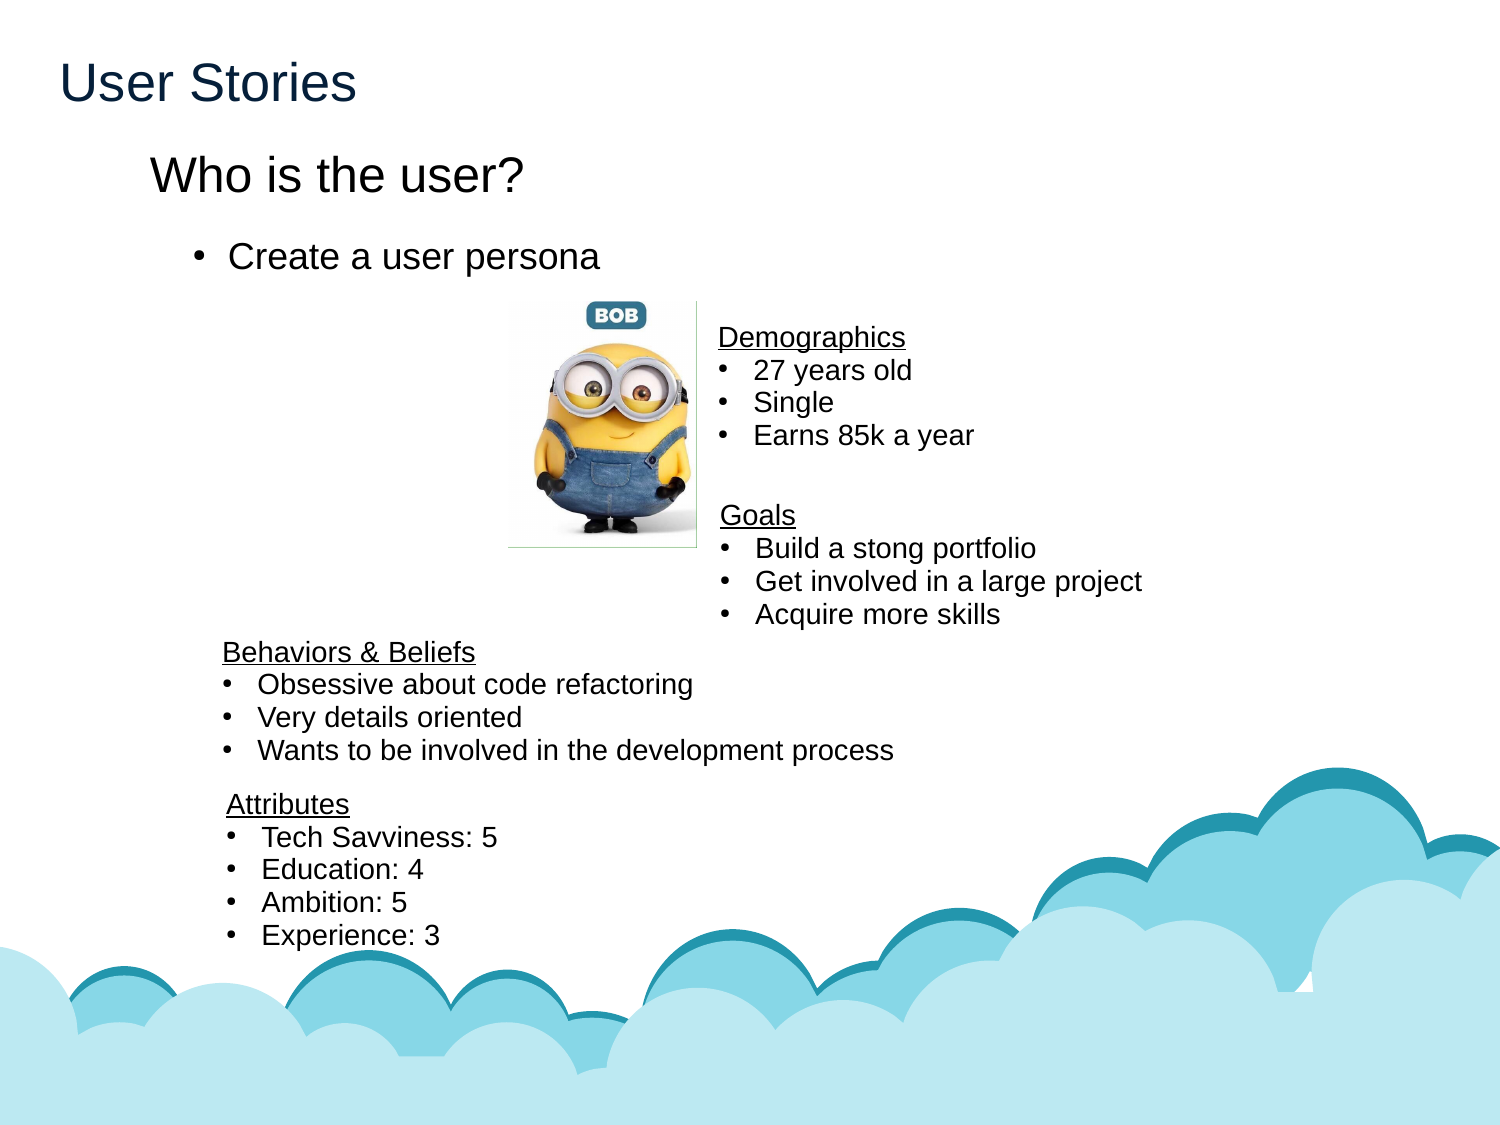

User Stories
Who is the user?
Create a user persona
Demographics
27 years old
Single
Earns 85k a year
Goals
Build a stong portfolio
Get involved in a large project
Acquire more skills
Behaviors & Beliefs
Obsessive about code refactoring
Very details oriented
Wants to be involved in the development process
Attributes
Tech Savviness: 5
Education: 4
Ambition: 5
Experience: 3